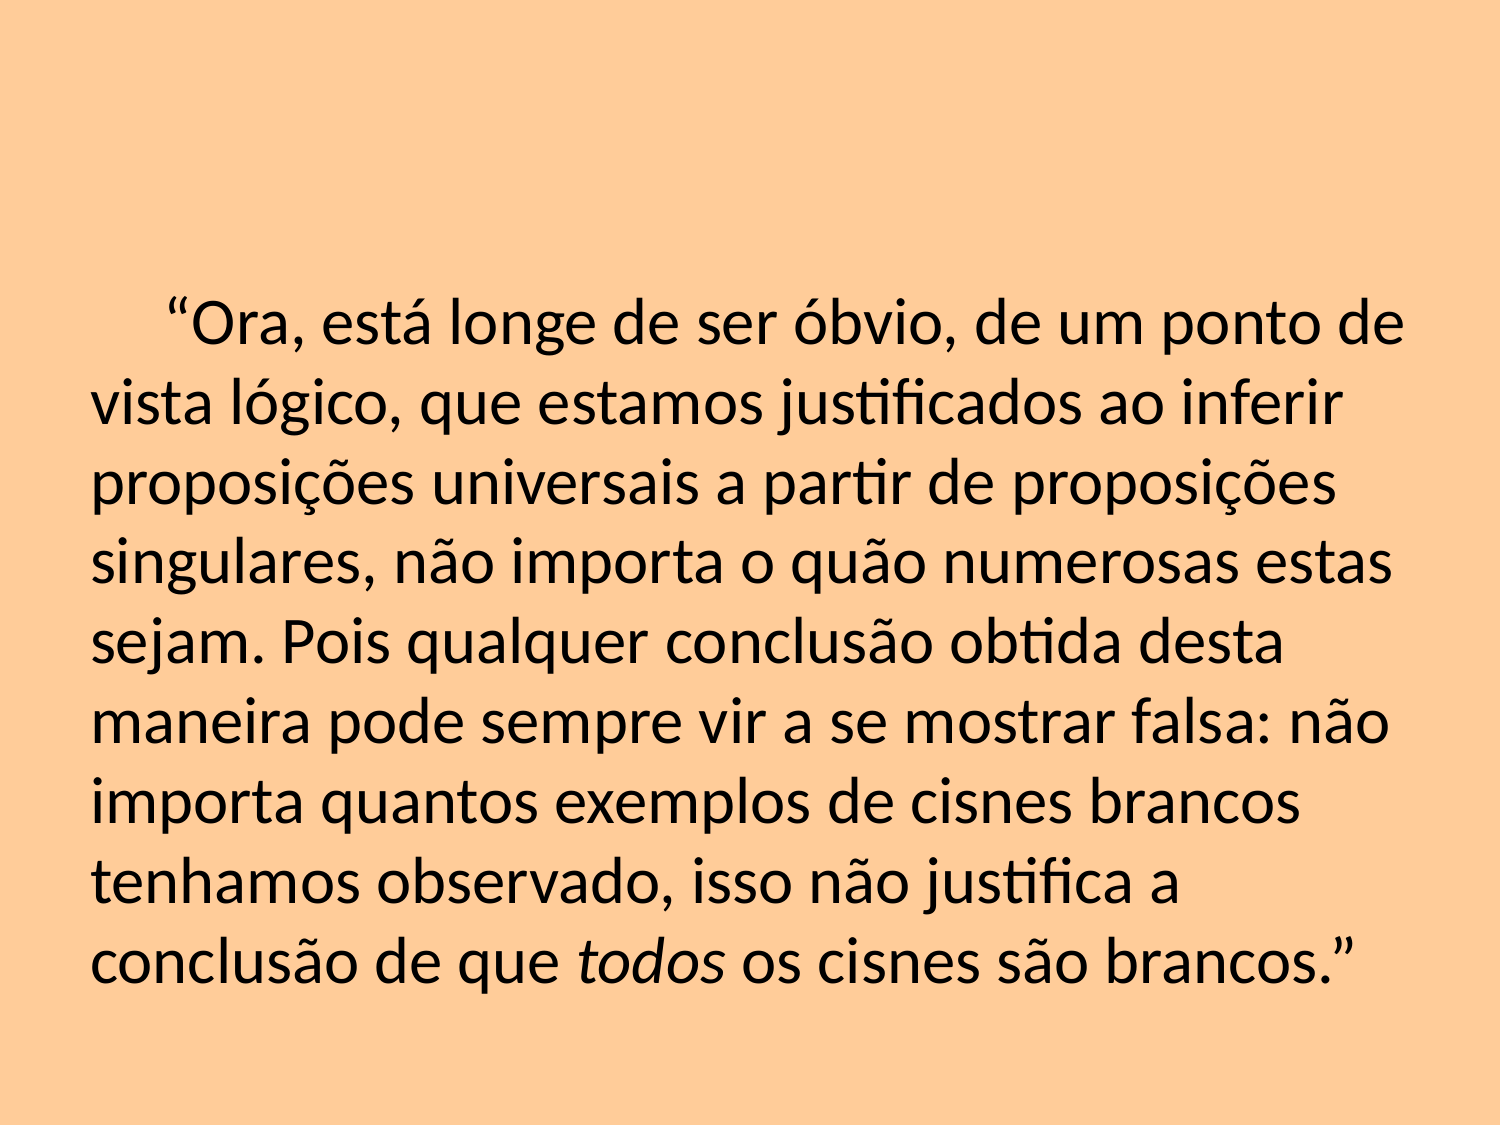

#
	“Ora, está longe de ser óbvio, de um ponto de vista lógico, que estamos justificados ao inferir proposições universais a partir de proposições singulares, não importa o quão numerosas estas sejam. Pois qualquer conclusão obtida desta maneira pode sempre vir a se mostrar falsa: não importa quantos exemplos de cisnes brancos tenhamos observado, isso não justifica a conclusão de que todos os cisnes são brancos.”